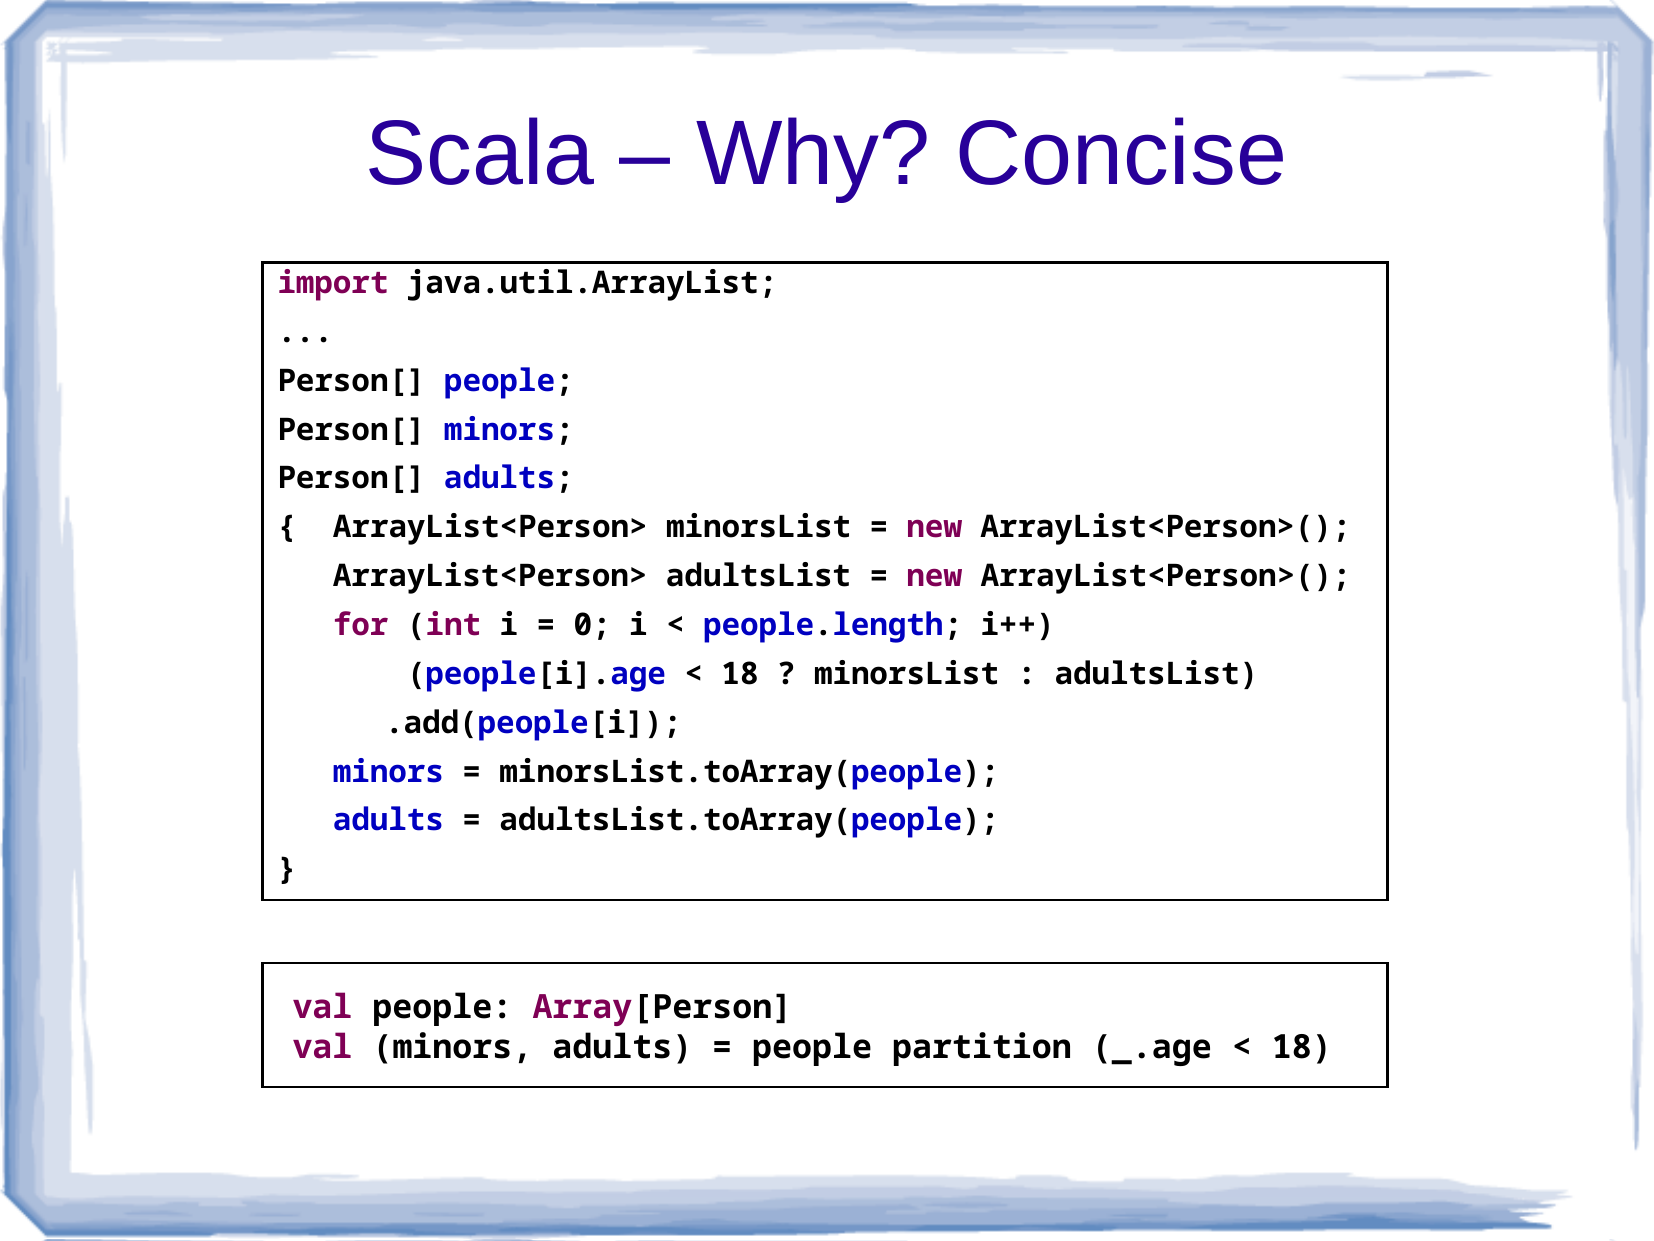

# Scala – Why? Concise
import java.util.ArrayList;
...
Person[] people;
Person[] minors;
Person[] adults;
{ ArrayList<Person> minorsList = new ArrayList<Person>();
 ArrayList<Person> adultsList = new ArrayList<Person>();
 for (int i = 0; i < people.length; i++)
 (people[i].age < 18 ? minorsList : adultsList)
		 .add(people[i]);
 minors = minorsList.toArray(people);
 adults = adultsList.toArray(people);
}
val people: Array[Person]
val (minors, adults) = people partition (_.age < 18)